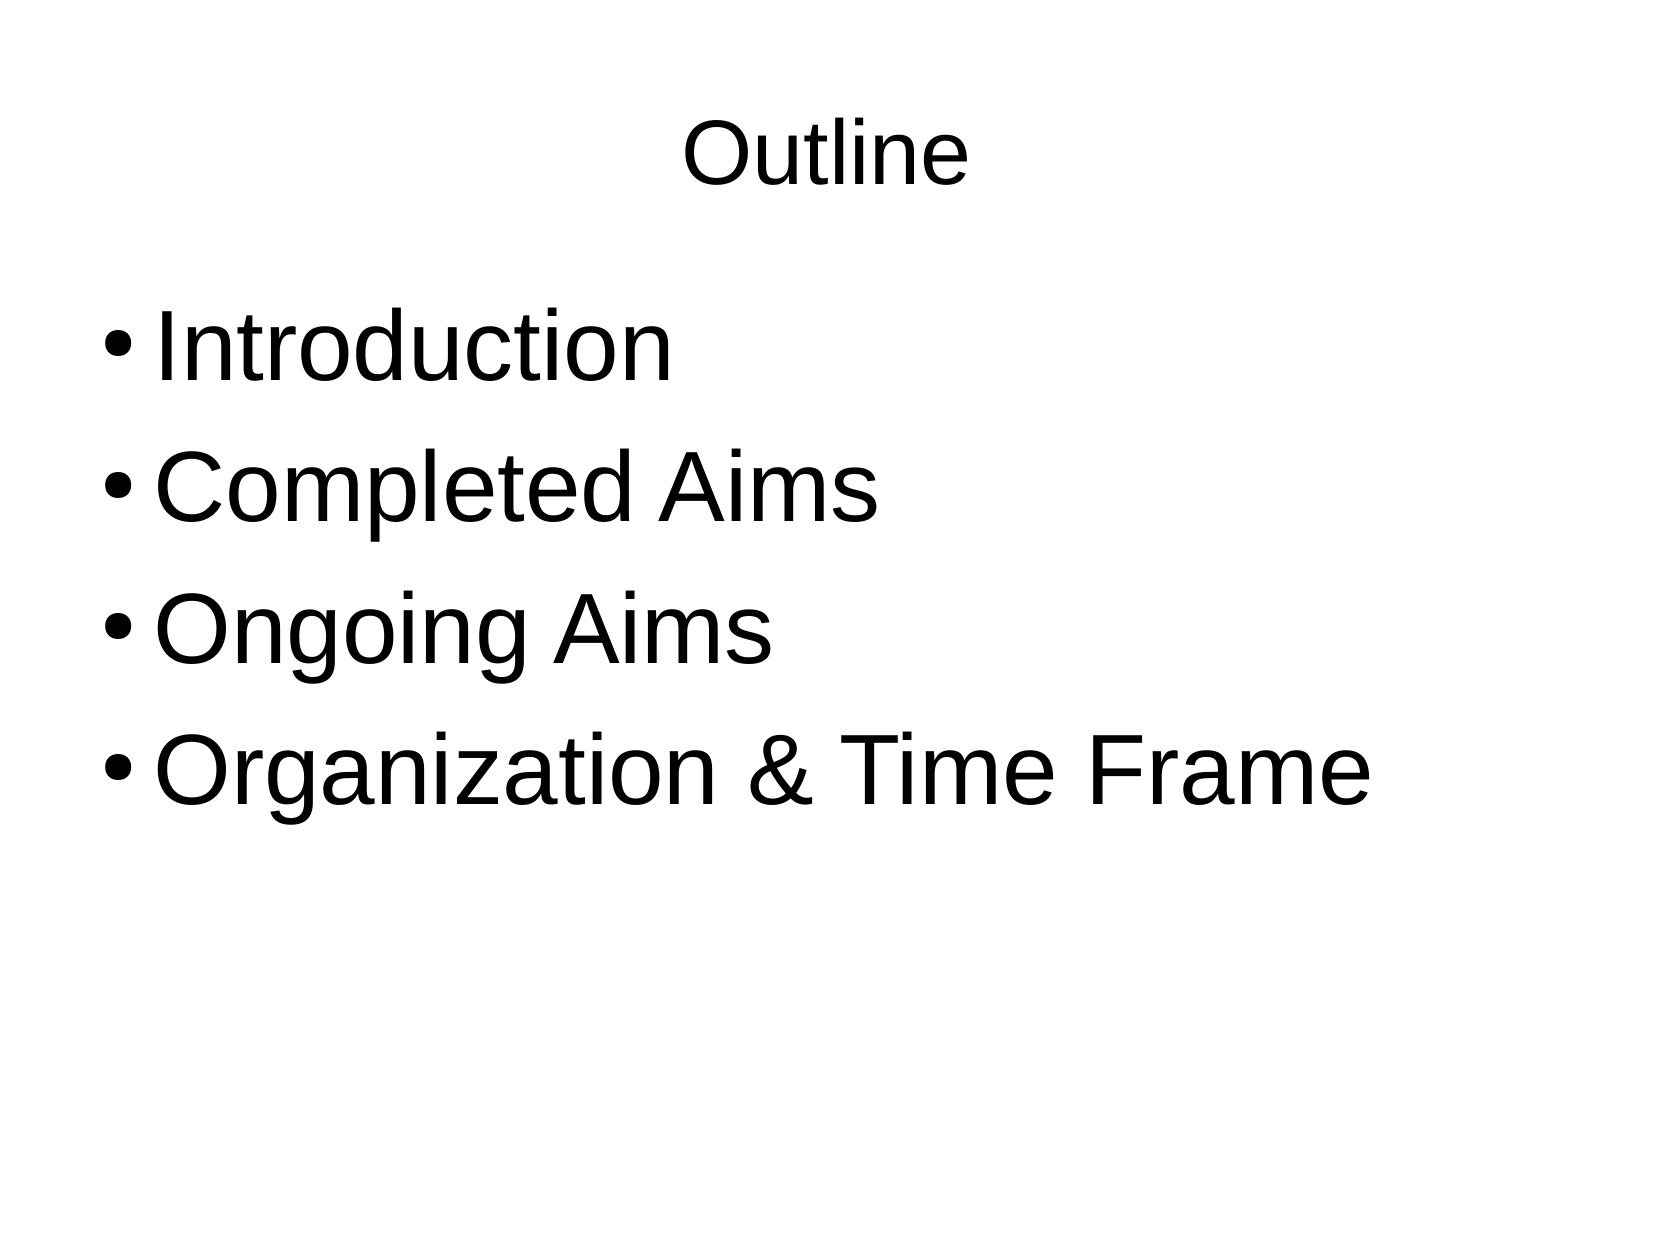

# Outline
Introduction
Completed Aims
Ongoing Aims
Organization & Time Frame